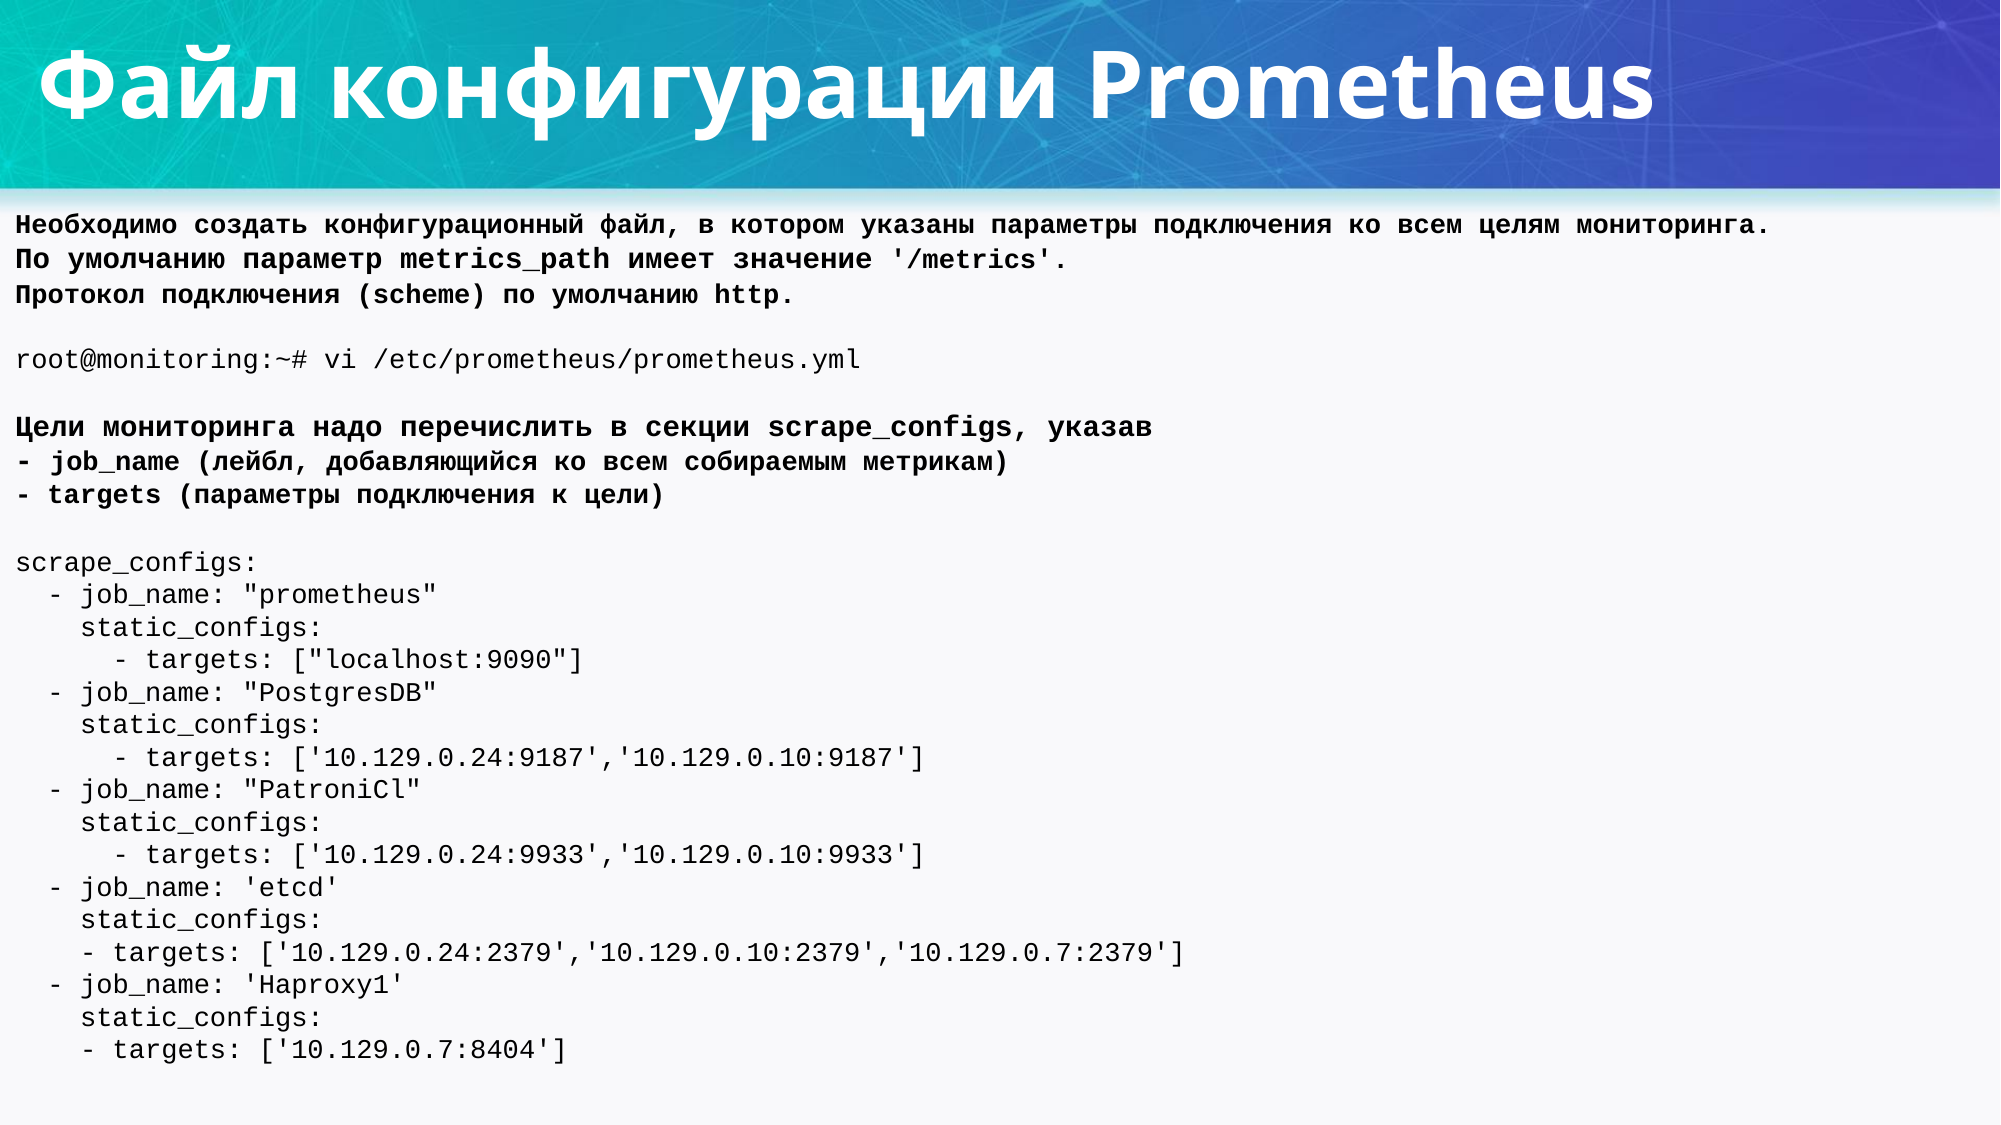

Файл конфигурации Prometheus
Необходимо создать конфигурационный файл, в котором указаны параметры подключения ко всем целям мониторинга.
По умолчанию параметр metrics_path имеет значение '/metrics'.
Протокол подключения (scheme) по умолчанию http.
root@monitoring:~# vi /etc/prometheus/prometheus.yml
Цели мониторинга надо перечислить в секции scrape_configs, указав
- job_name (лейбл, добавляющийся ко всем собираемым метрикам)
- targets (параметры подключения к цели)
scrape_configs:
 - job_name: "prometheus"
 static_configs:
 - targets: ["localhost:9090"]
 - job_name: "PostgresDB"
 static_configs:
 - targets: ['10.129.0.24:9187','10.129.0.10:9187']
 - job_name: "PatroniCl"
 static_configs:
 - targets: ['10.129.0.24:9933','10.129.0.10:9933']
 - job_name: 'etcd'
 static_configs:
 - targets: ['10.129.0.24:2379','10.129.0.10:2379','10.129.0.7:2379']
 - job_name: 'Haproxy1'
 static_configs:
 - targets: ['10.129.0.7:8404']